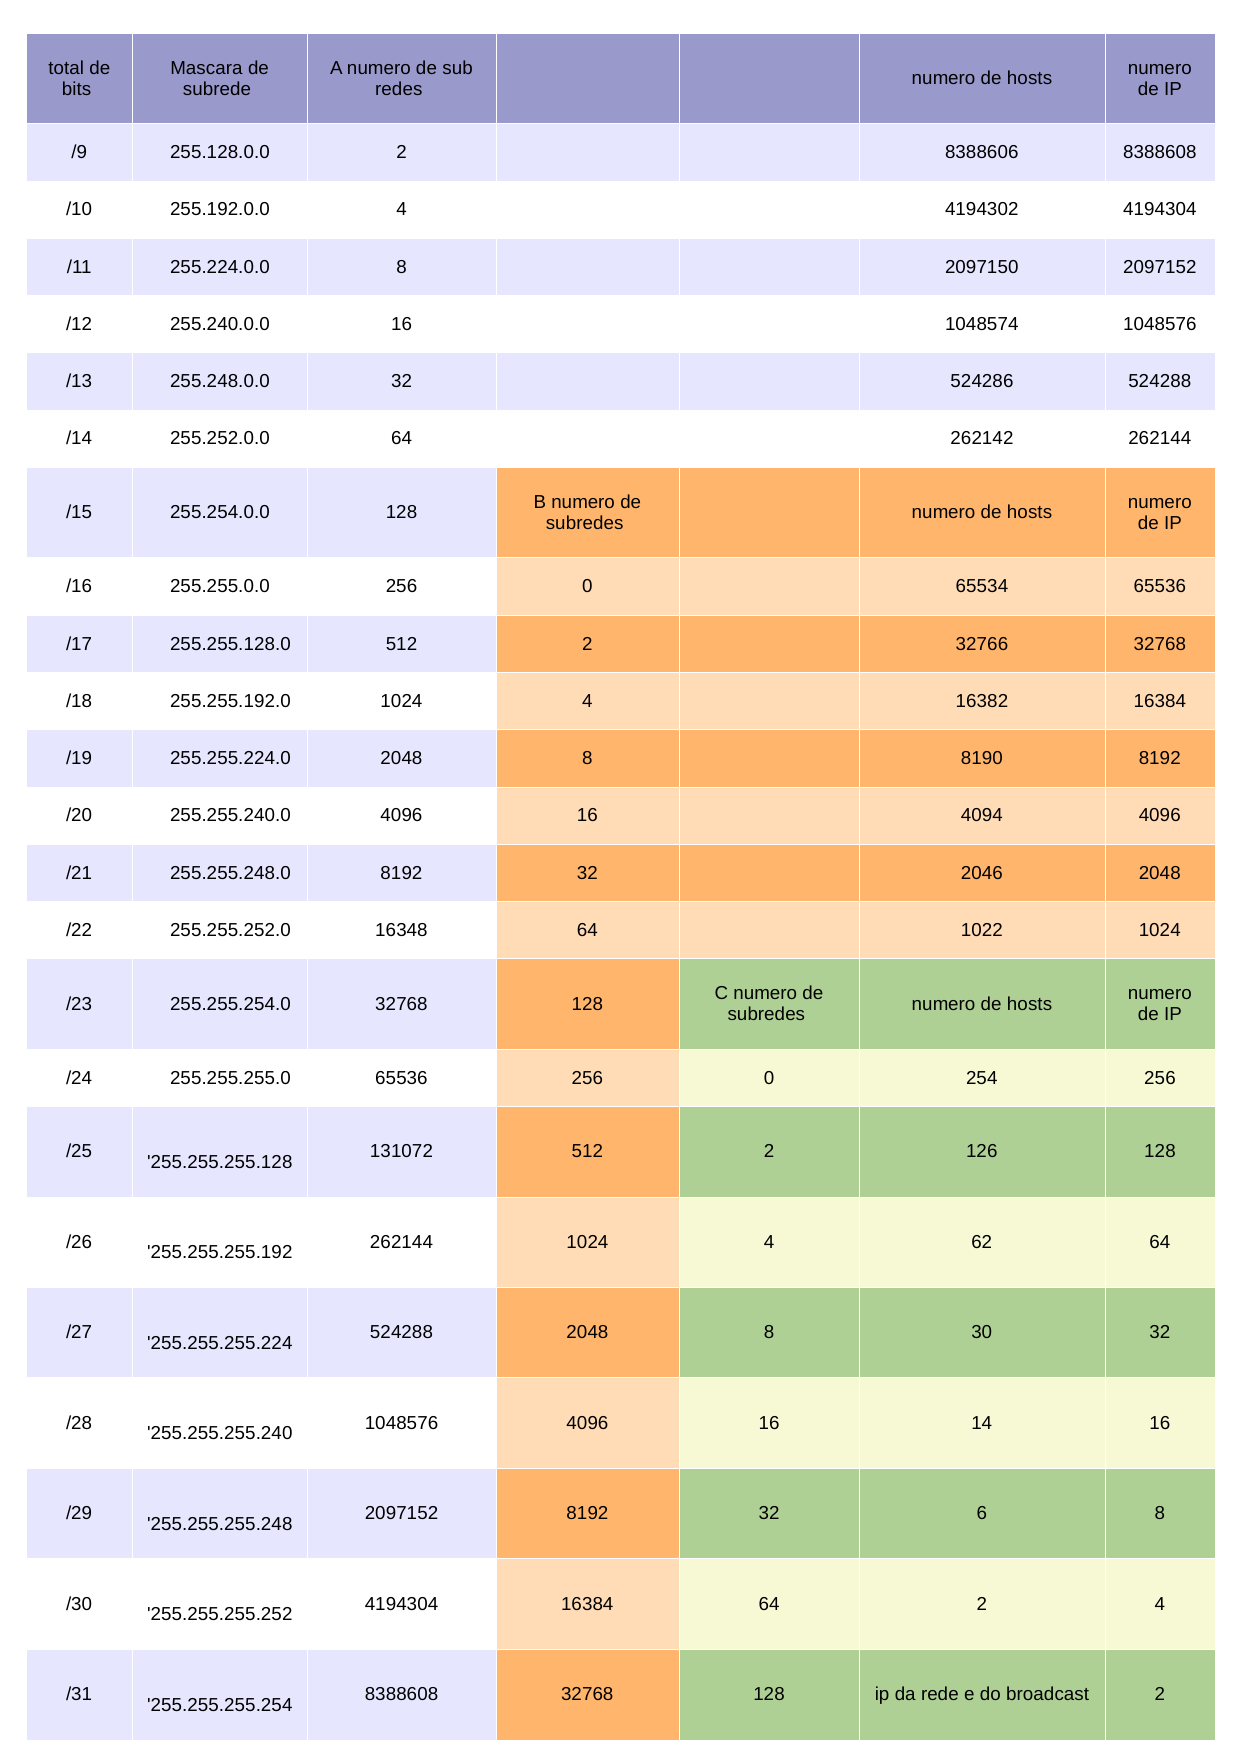

| total de bits | Mascara de subrede | A numero de sub redes | | | numero de hosts | numero de IP |
| --- | --- | --- | --- | --- | --- | --- |
| /9 | 255.128.0.0 | 2 | | | 8388606 | 8388608 |
| /10 | 255.192.0.0 | 4 | | | 4194302 | 4194304 |
| /11 | 255.224.0.0 | 8 | | | 2097150 | 2097152 |
| /12 | 255.240.0.0 | 16 | | | 1048574 | 1048576 |
| /13 | 255.248.0.0 | 32 | | | 524286 | 524288 |
| /14 | 255.252.0.0 | 64 | | | 262142 | 262144 |
| /15 | 255.254.0.0 | 128 | B numero de subredes | | numero de hosts | numero de IP |
| /16 | 255.255.0.0 | 256 | 0 | | 65534 | 65536 |
| /17 | 255.255.128.0 | 512 | 2 | | 32766 | 32768 |
| /18 | 255.255.192.0 | 1024 | 4 | | 16382 | 16384 |
| /19 | 255.255.224.0 | 2048 | 8 | | 8190 | 8192 |
| /20 | 255.255.240.0 | 4096 | 16 | | 4094 | 4096 |
| /21 | 255.255.248.0 | 8192 | 32 | | 2046 | 2048 |
| /22 | 255.255.252.0 | 16348 | 64 | | 1022 | 1024 |
| /23 | 255.255.254.0 | 32768 | 128 | C numero de subredes | numero de hosts | numero de IP |
| /24 | 255.255.255.0 | 65536 | 256 | 0 | 254 | 256 |
| /25 | '255.255.255.128 | 131072 | 512 | 2 | 126 | 128 |
| /26 | '255.255.255.192 | 262144 | 1024 | 4 | 62 | 64 |
| /27 | '255.255.255.224 | 524288 | 2048 | 8 | 30 | 32 |
| /28 | '255.255.255.240 | 1048576 | 4096 | 16 | 14 | 16 |
| /29 | '255.255.255.248 | 2097152 | 8192 | 32 | 6 | 8 |
| /30 | '255.255.255.252 | 4194304 | 16384 | 64 | 2 | 4 |
| /31 | '255.255.255.254 | 8388608 | 32768 | 128 | ip da rede e do broadcast | 2 |